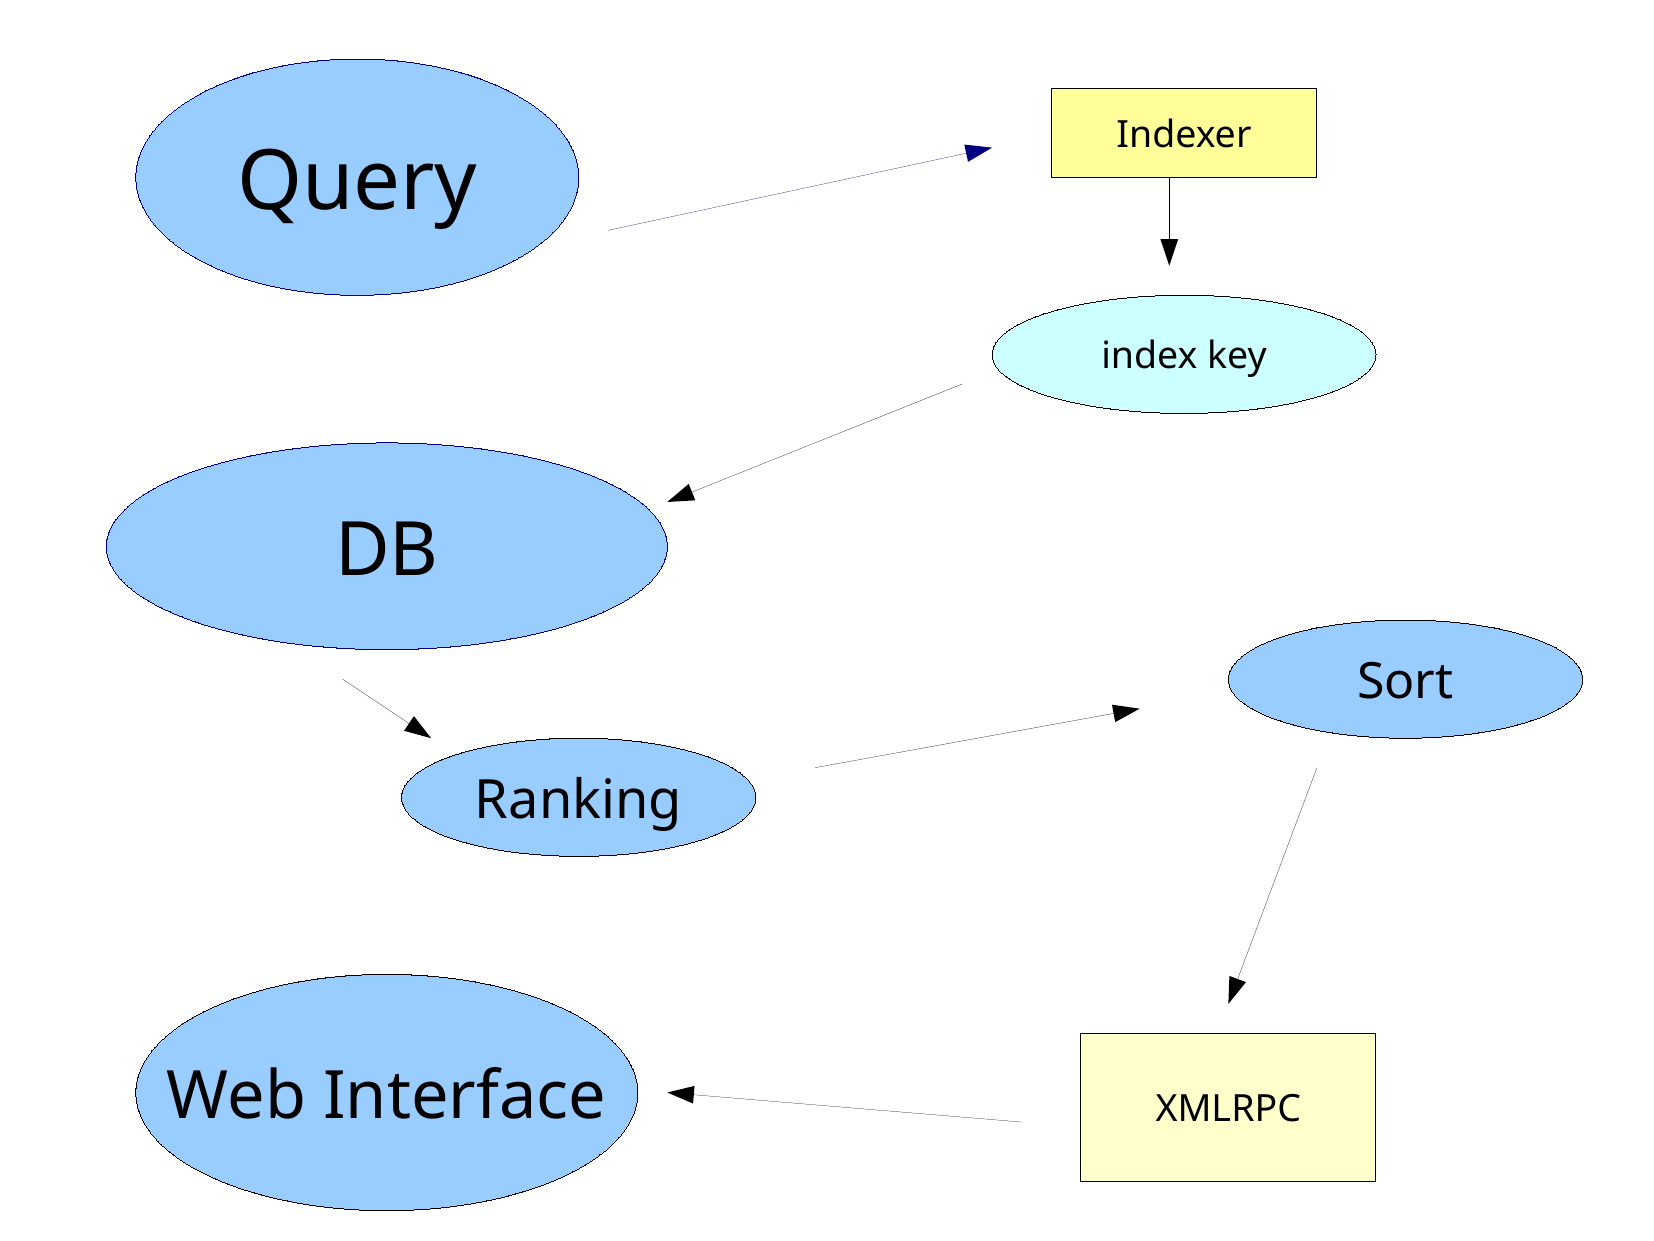

Query
Indexer
index key
DB
Sort
Ranking
Web Interface
XMLRPC